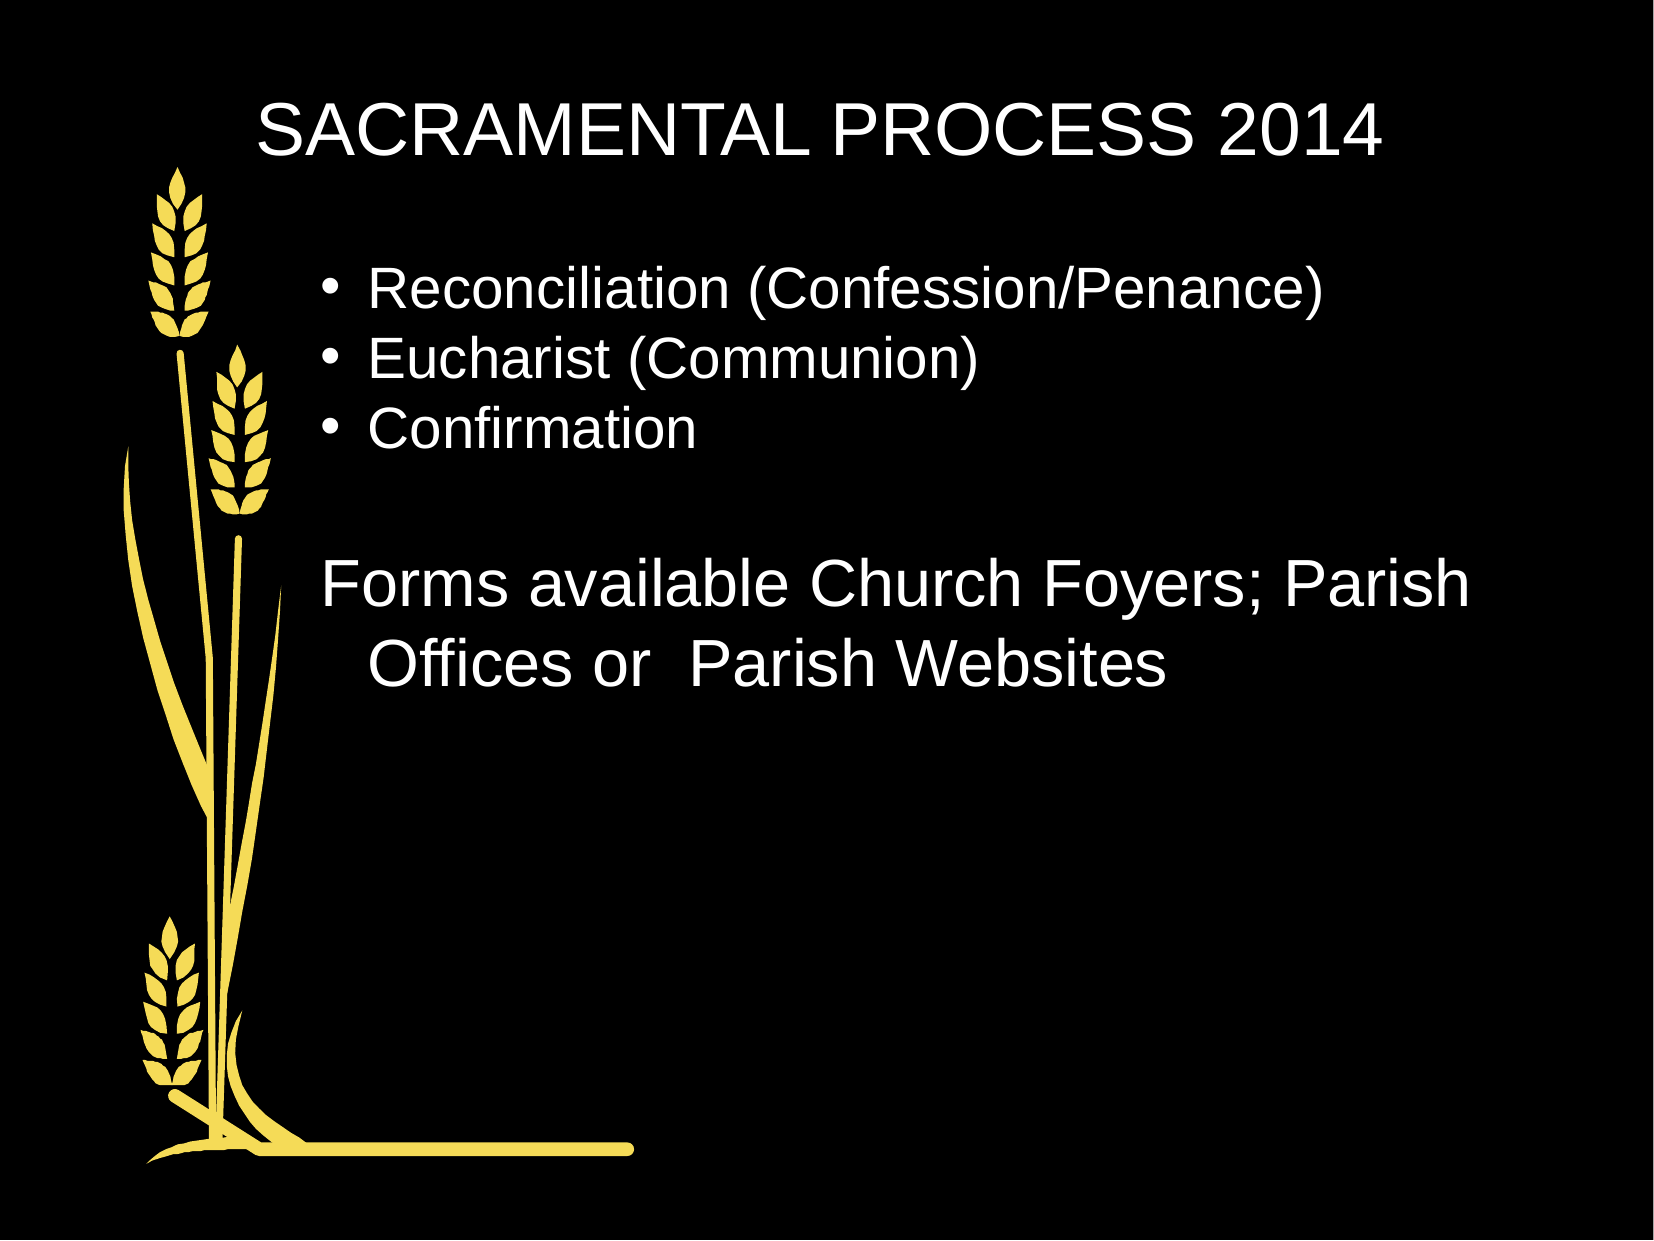

SACRAMENTAL PROCESS 2014
Reconciliation (Confession/Penance)
Eucharist (Communion)
Confirmation
Forms available Church Foyers; Parish Offices or Parish Websites